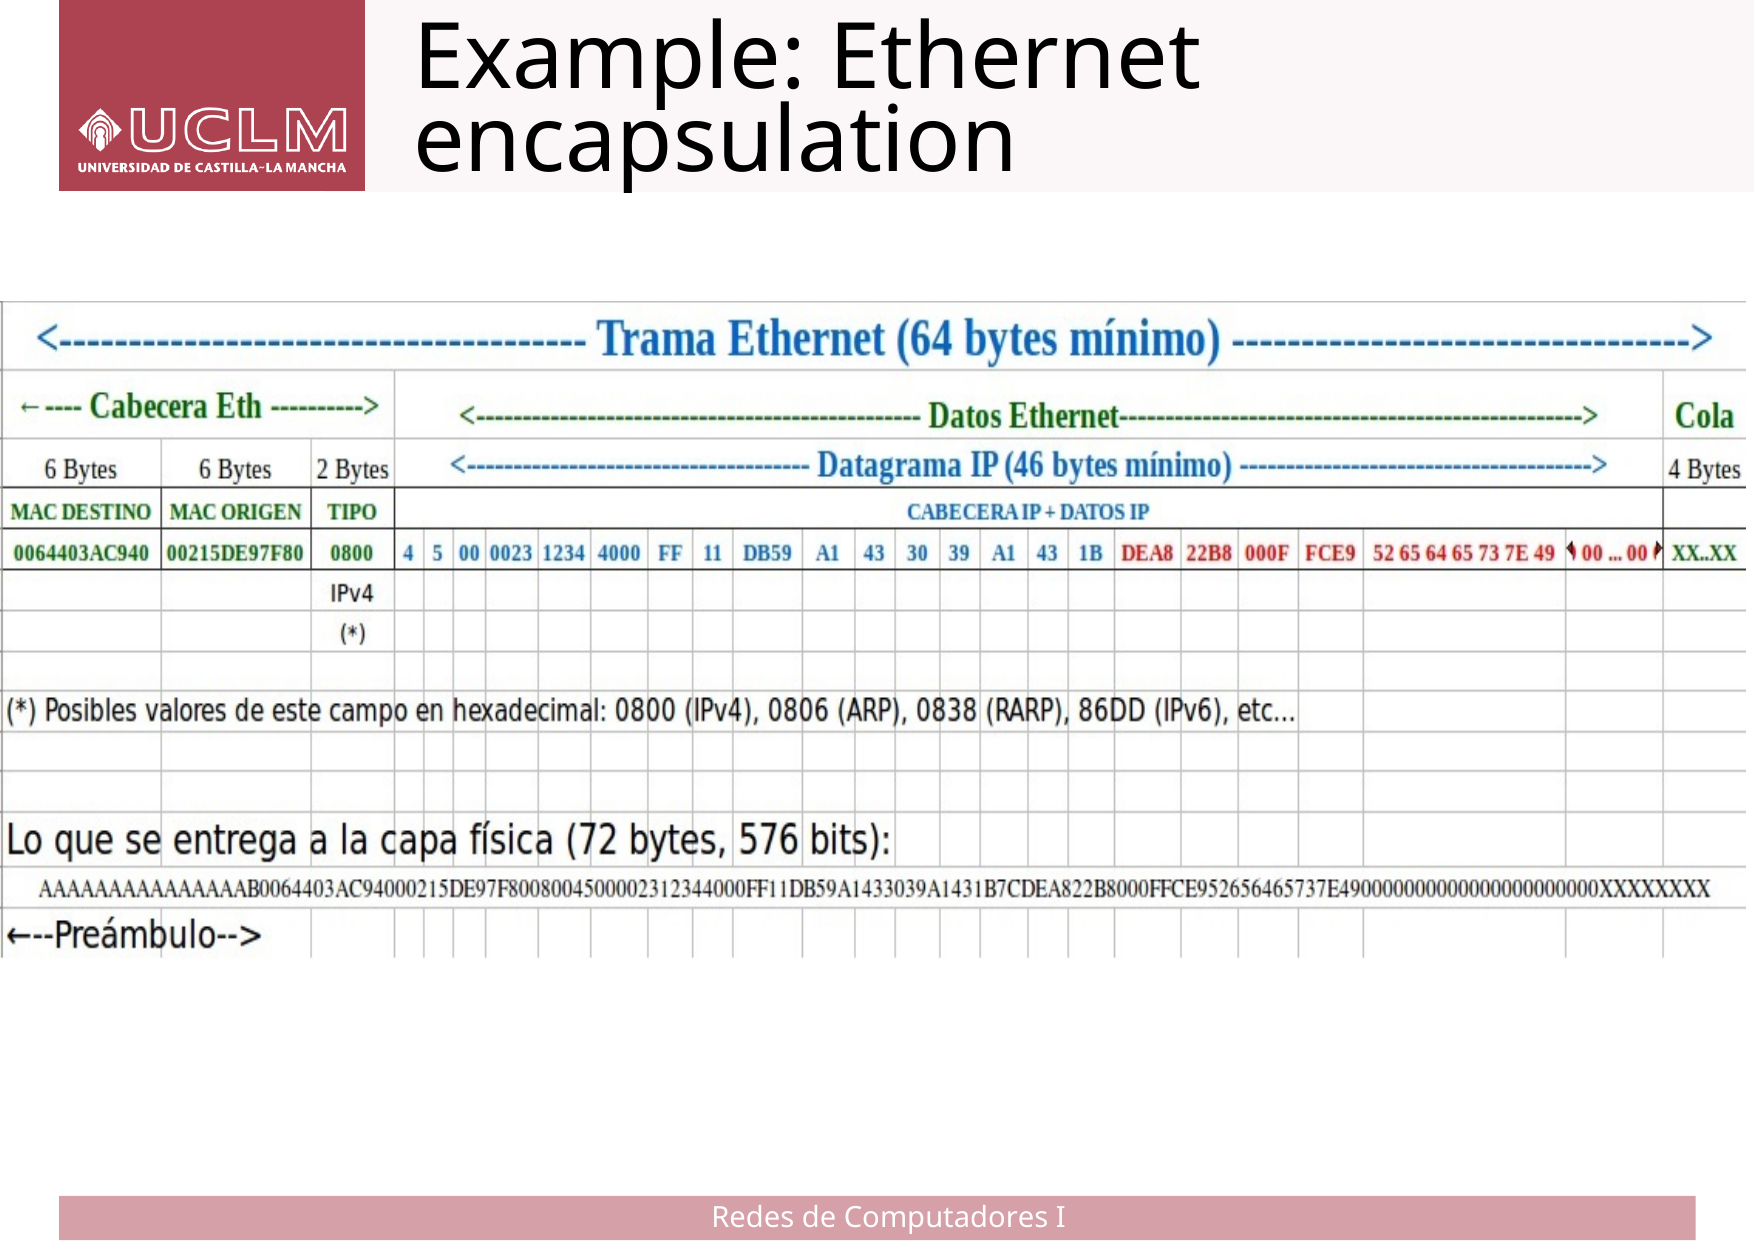

Example: Ethernet encapsulation
Redes de Computadores I